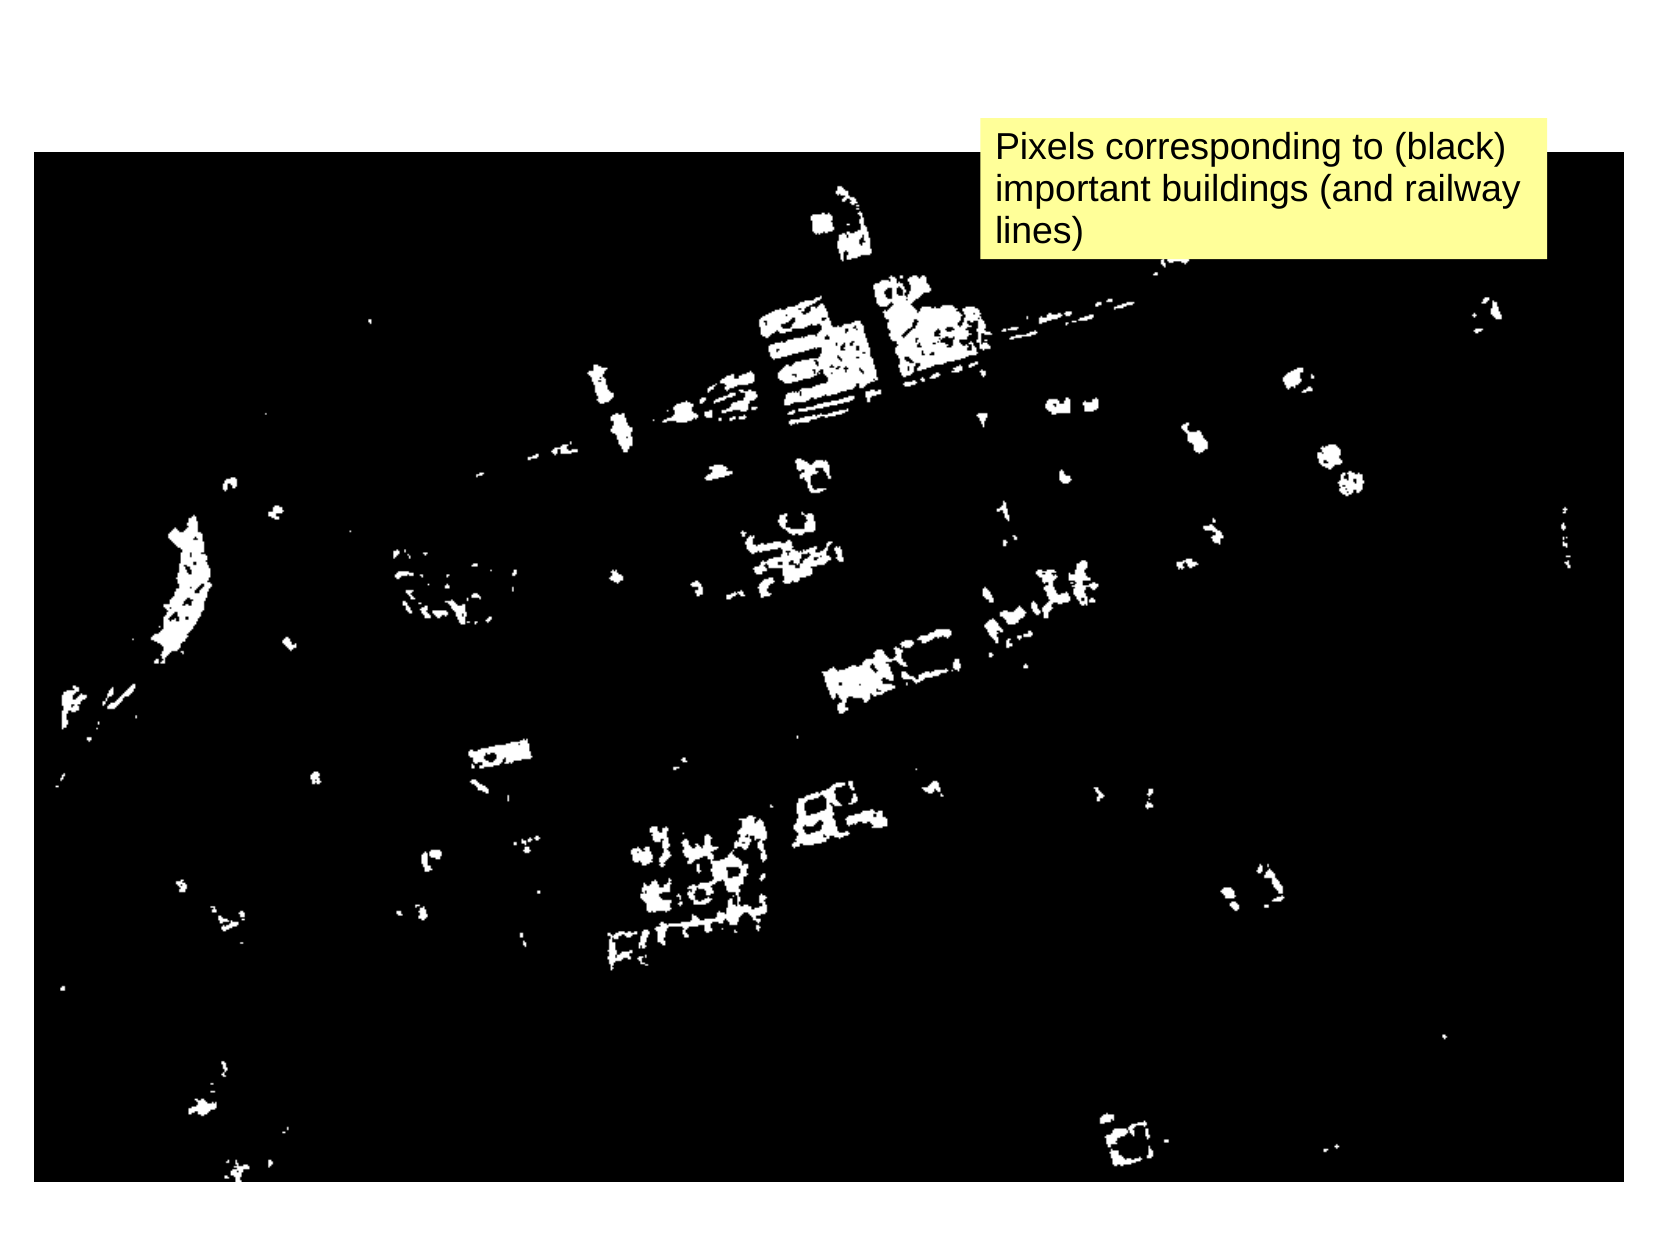

Pixels corresponding to (black) important buildings (and railway lines)